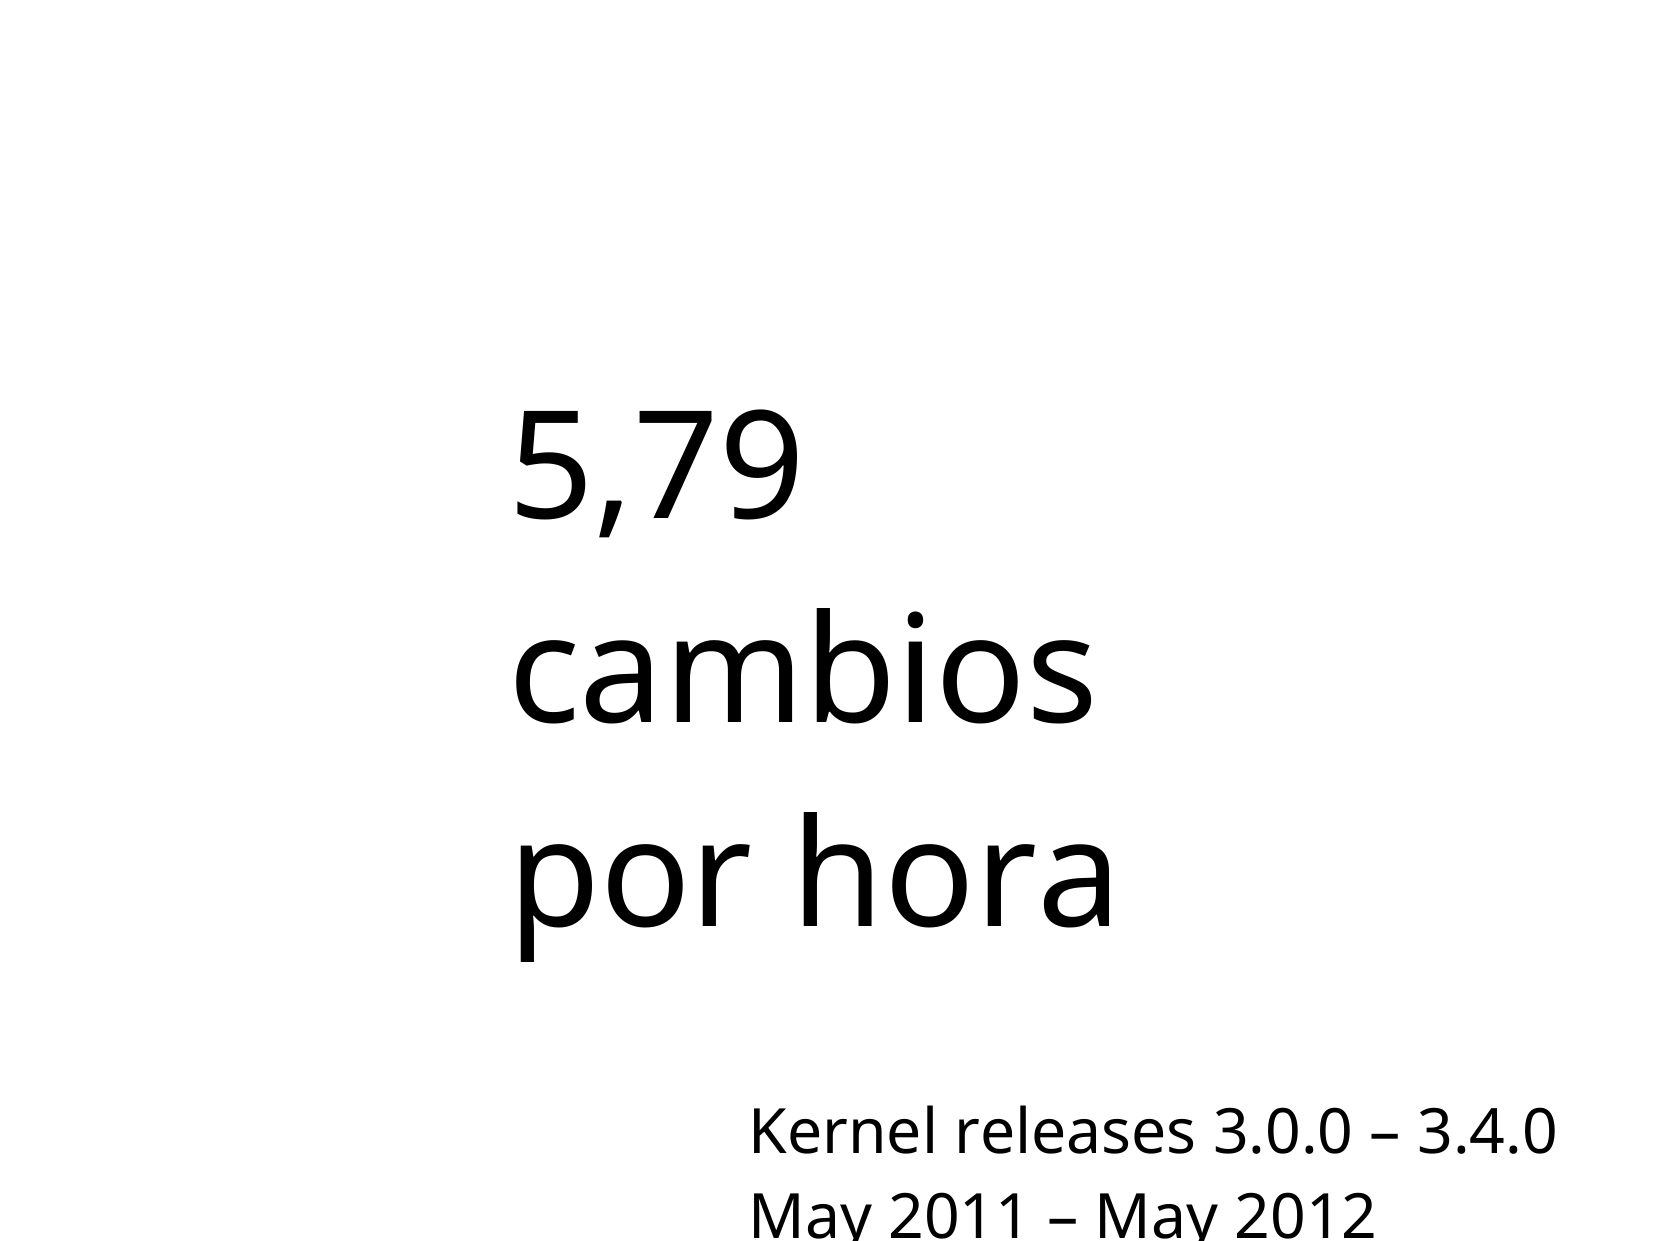

5,79
cambios
por hora
Kernel releases 3.0.0 – 3.4.0
May 2011 – May 2012
2.6.20 to 2.6.24-rc8